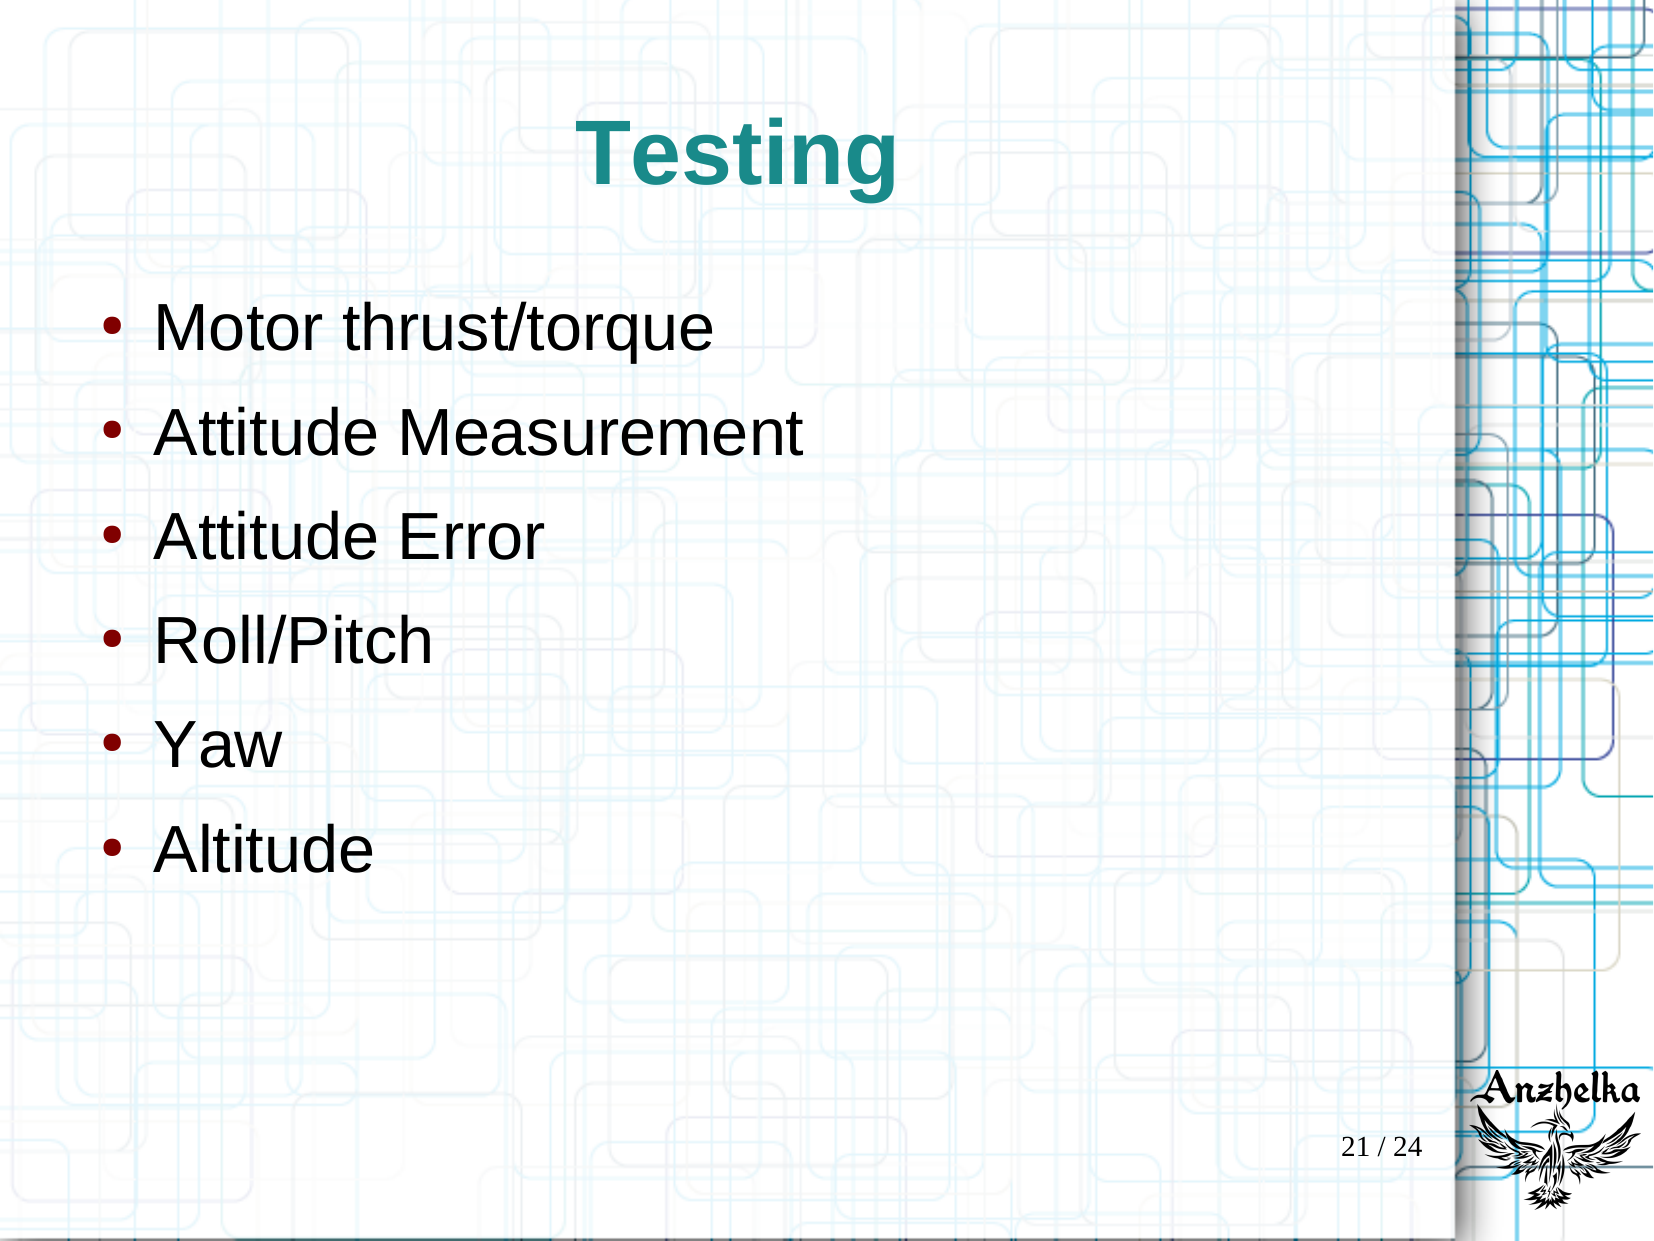

# Testing
Motor thrust/torque
Attitude Measurement
Attitude Error
Roll/Pitch
Yaw
Altitude
21